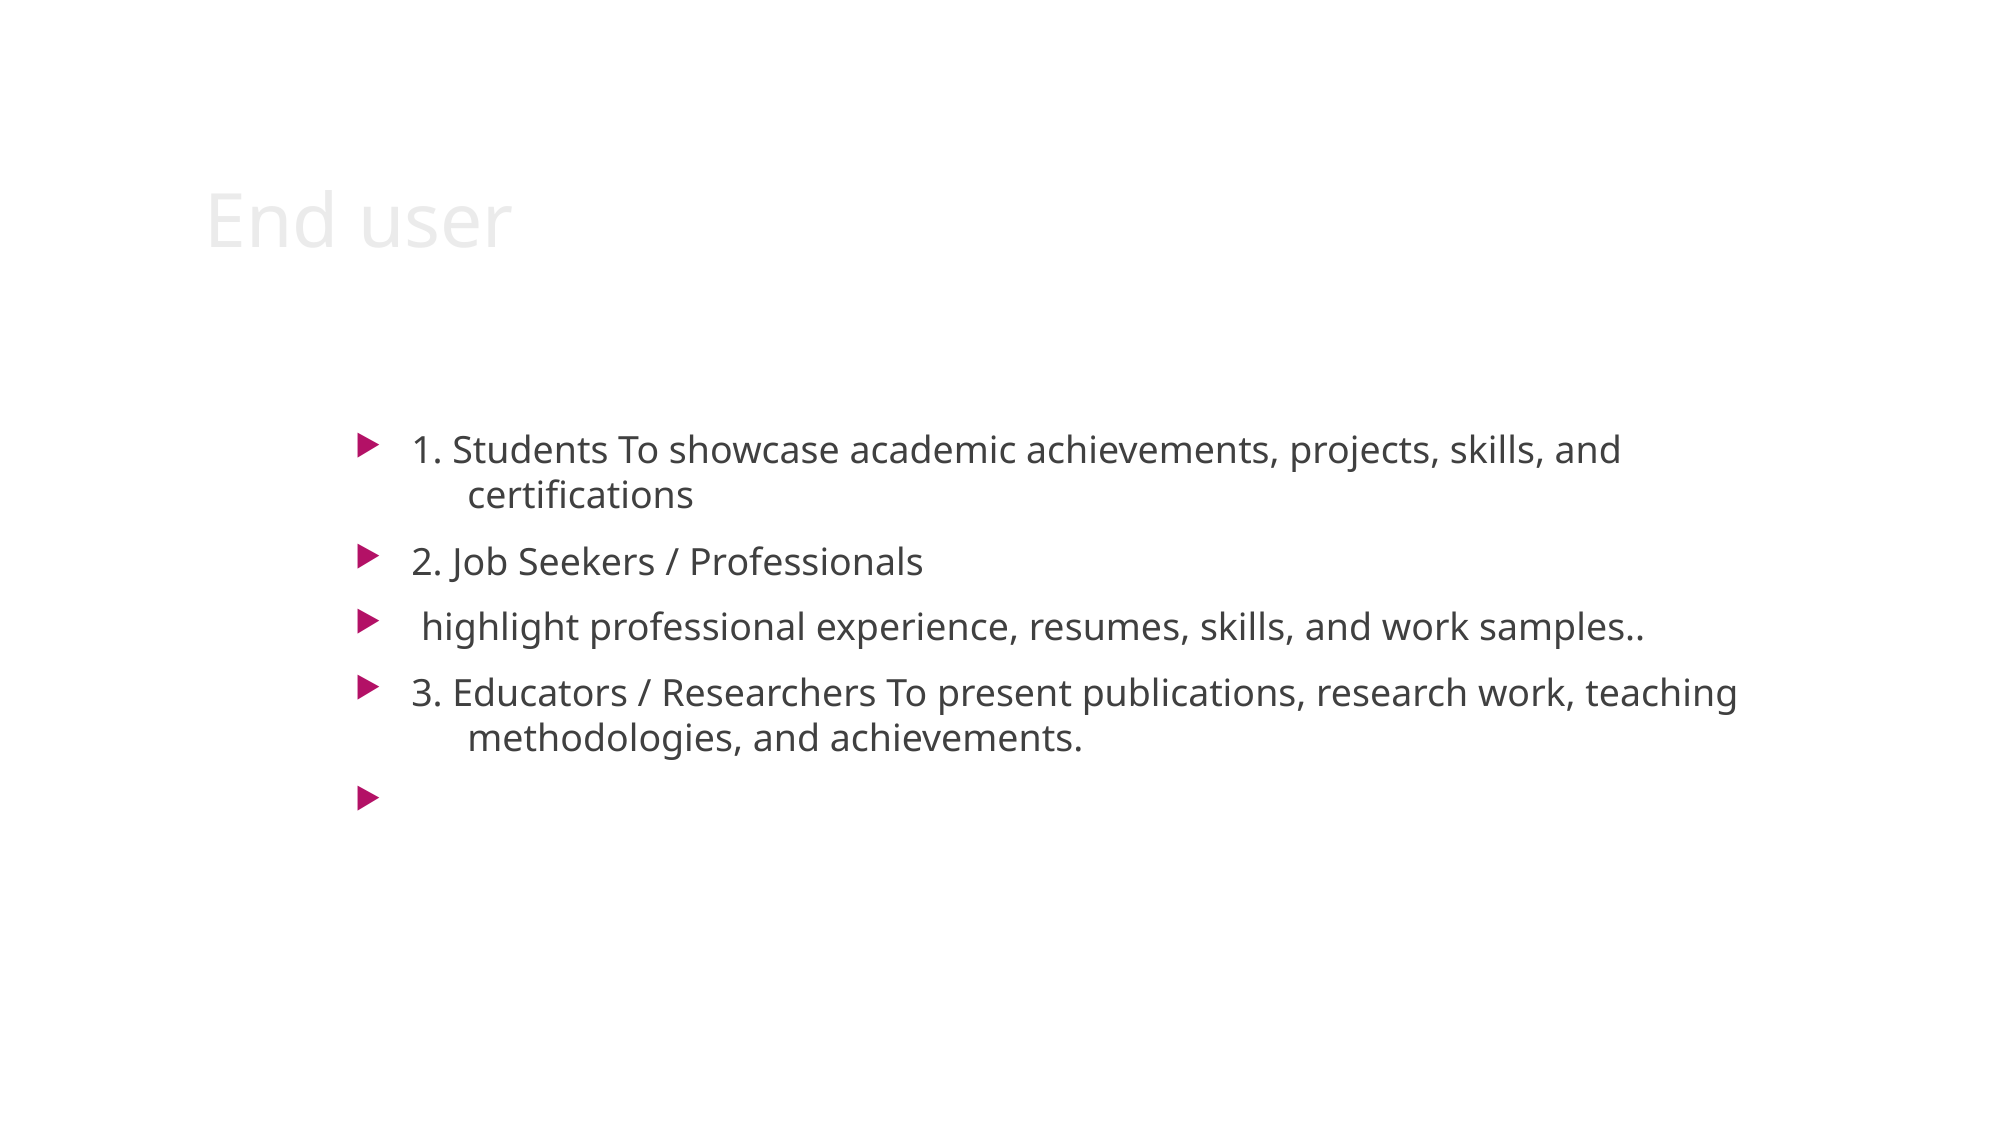

# End user
1. Students To showcase academic achievements, projects, skills, and certifications
2. Job Seekers / Professionals
 highlight professional experience, resumes, skills, and work samples..
3. Educators / Researchers To present publications, research work, teaching methodologies, and achievements.